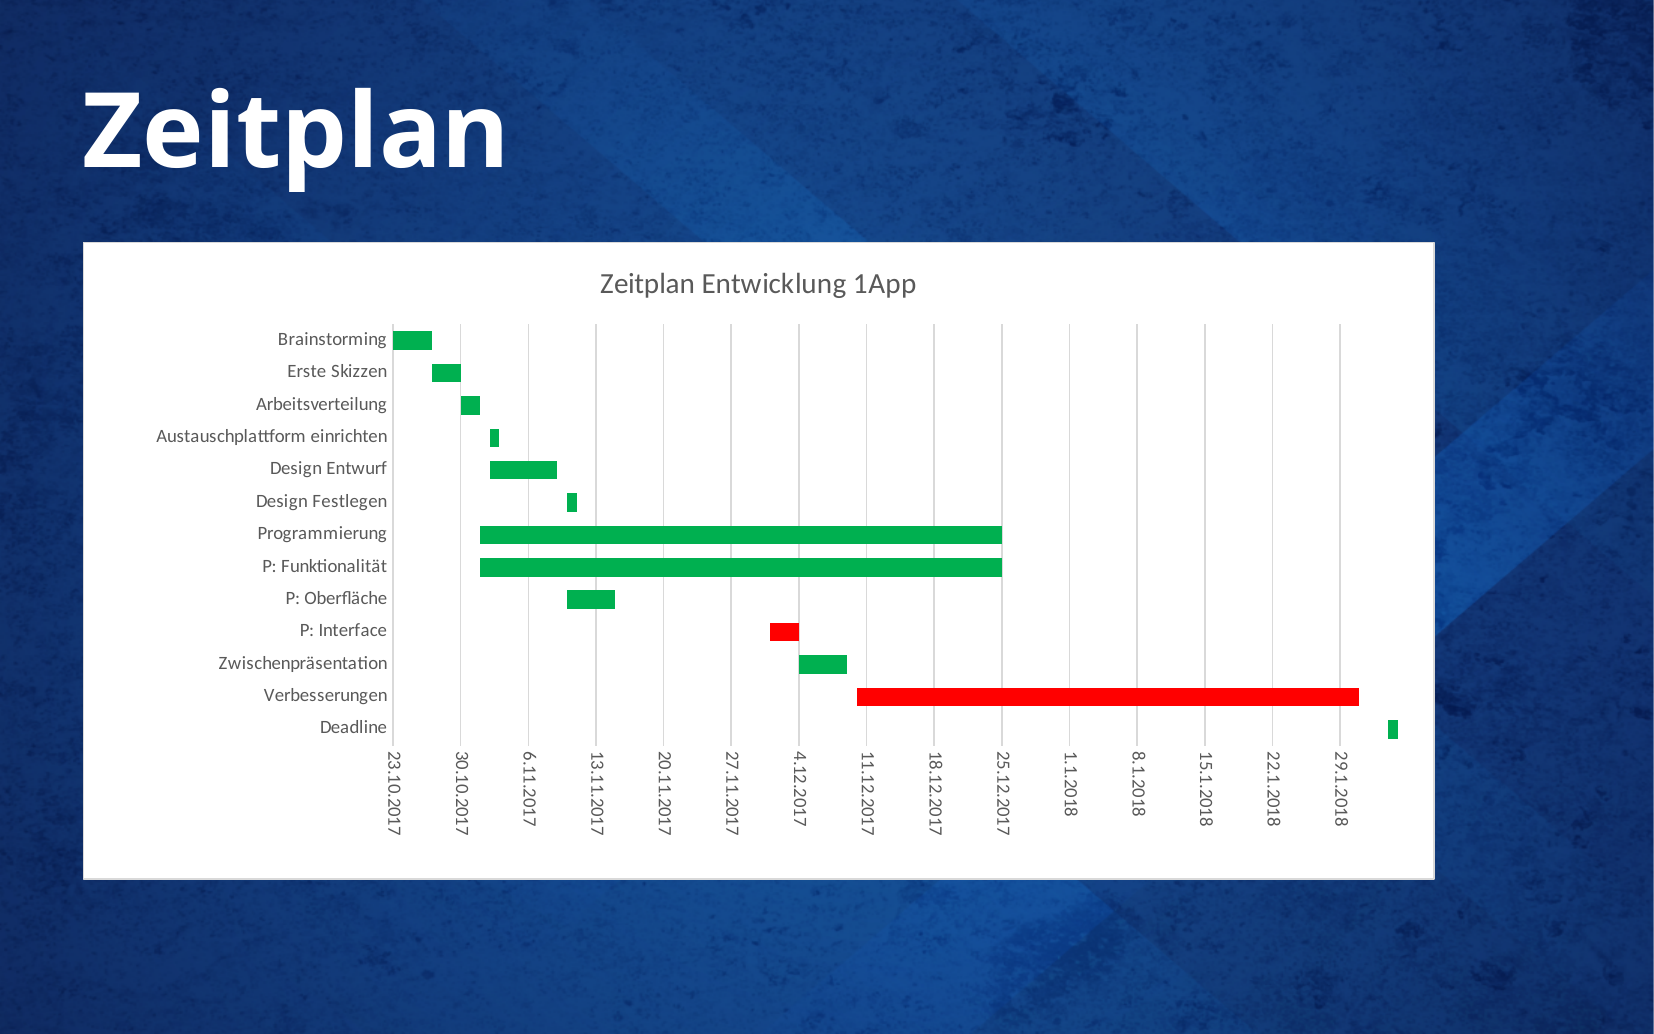

# Zeitplan
### Chart: Zeitplan Entwicklung 1App
| Category | Start | Dauer |
|---|---|---|
| Brainstorming | 43031.0 | 4.0 |
| Erste Skizzen | 43035.0 | 3.0 |
| Arbeitsverteilung | 43038.0 | 2.0 |
| Austauschplattform einrichten | 43041.0 | 1.0 |
| Design Entwurf | 43041.0 | 7.0 |
| Design Festlegen | 43049.0 | 1.0 |
| Programmierung | 43040.0 | 54.0 |
| P: Funktionalität | 43040.0 | 54.0 |
| P: Oberfläche | 43049.0 | 5.0 |
| P: Interface | 43070.0 | 3.0 |
| Zwischenpräsentation | 43073.0 | 5.0 |
| Verbesserungen | 43079.0 | 52.0 |
| Deadline | 43134.0 | 1.0 |